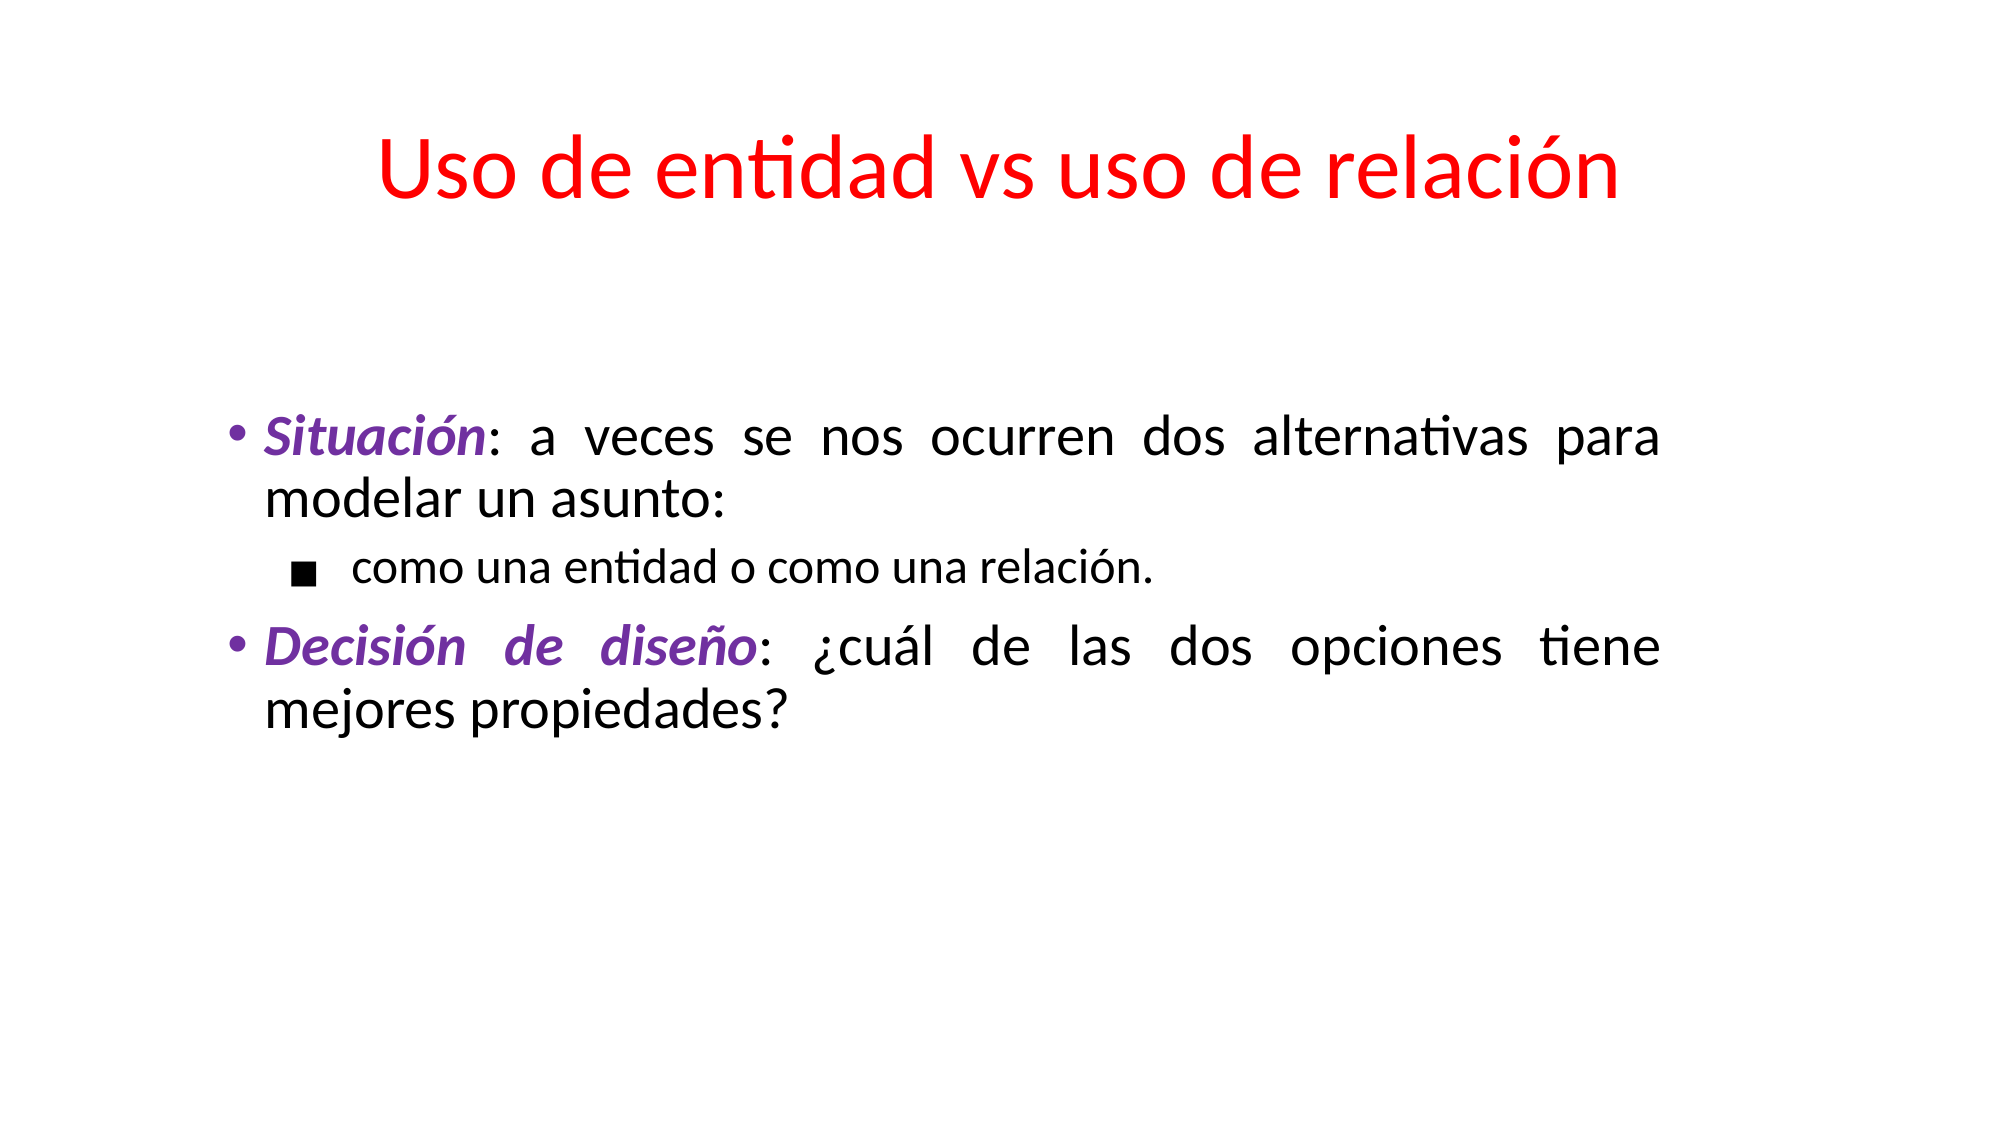

# Uso de entidad vs uso de relación
Situación: a veces se nos ocurren dos alternativas para modelar un asunto:
 como una entidad o como una relación.
Decisión de diseño: ¿cuál de las dos opciones tiene mejores propiedades?